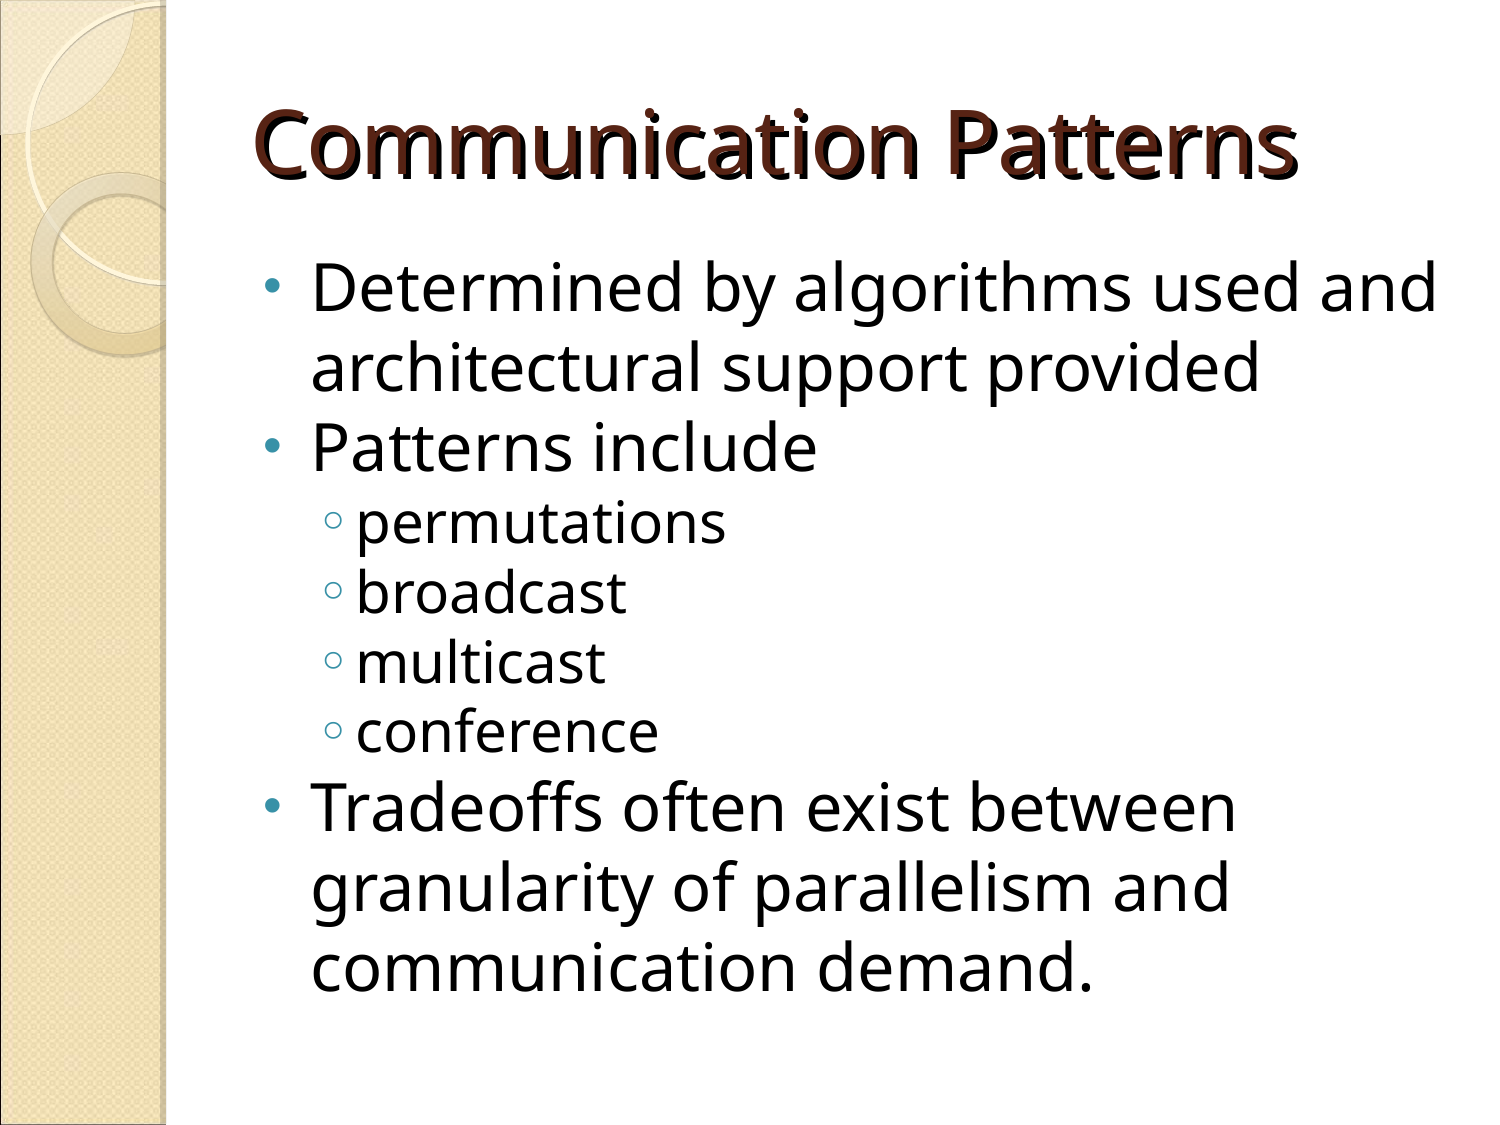

# Communication Patterns
Determined by algorithms used and architectural support provided
Patterns include
permutations
broadcast
multicast
conference
Tradeoffs often exist between granularity of parallelism and communication demand.